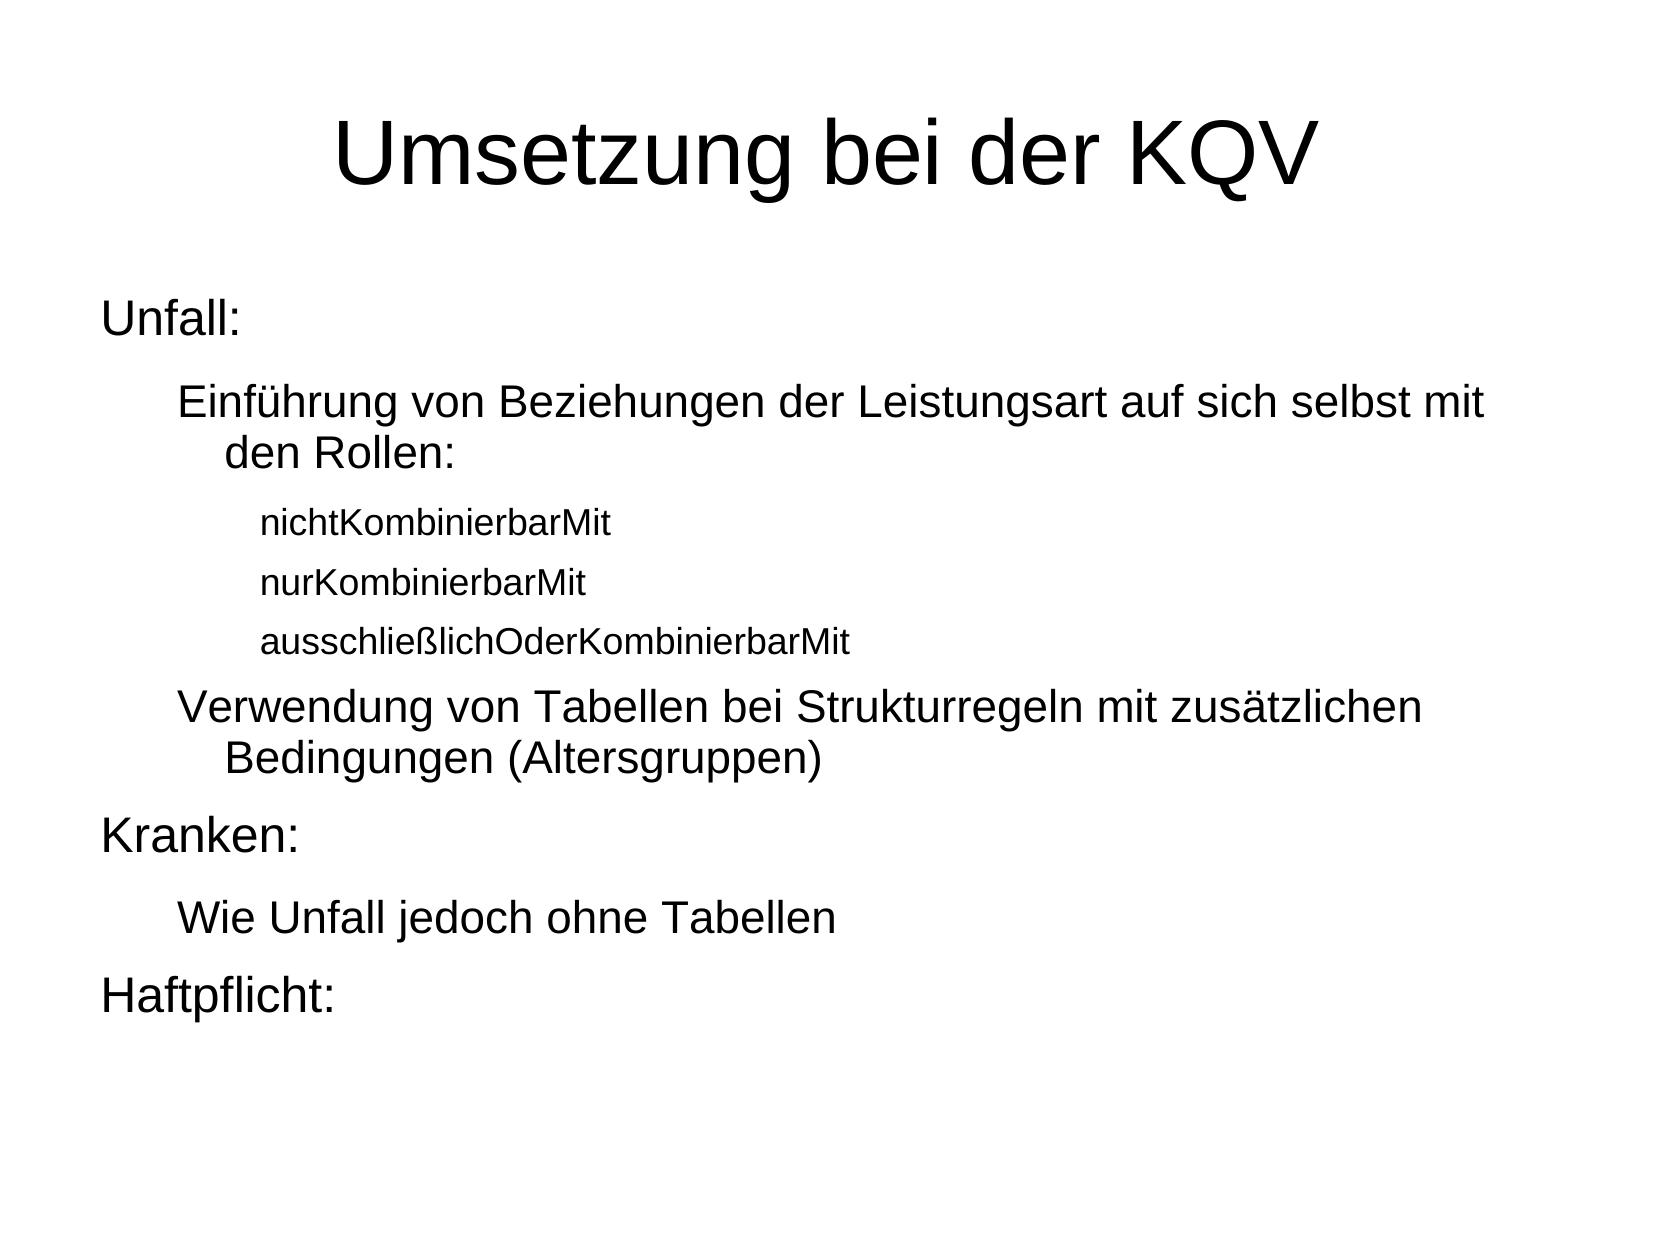

# Umsetzung bei der KQV
Unfall:
Einführung von Beziehungen der Leistungsart auf sich selbst mit den Rollen:
nichtKombinierbarMit
nurKombinierbarMit
ausschließlichOderKombinierbarMit
Verwendung von Tabellen bei Strukturregeln mit zusätzlichen Bedingungen (Altersgruppen)
Kranken:
Wie Unfall jedoch ohne Tabellen
Haftpflicht: